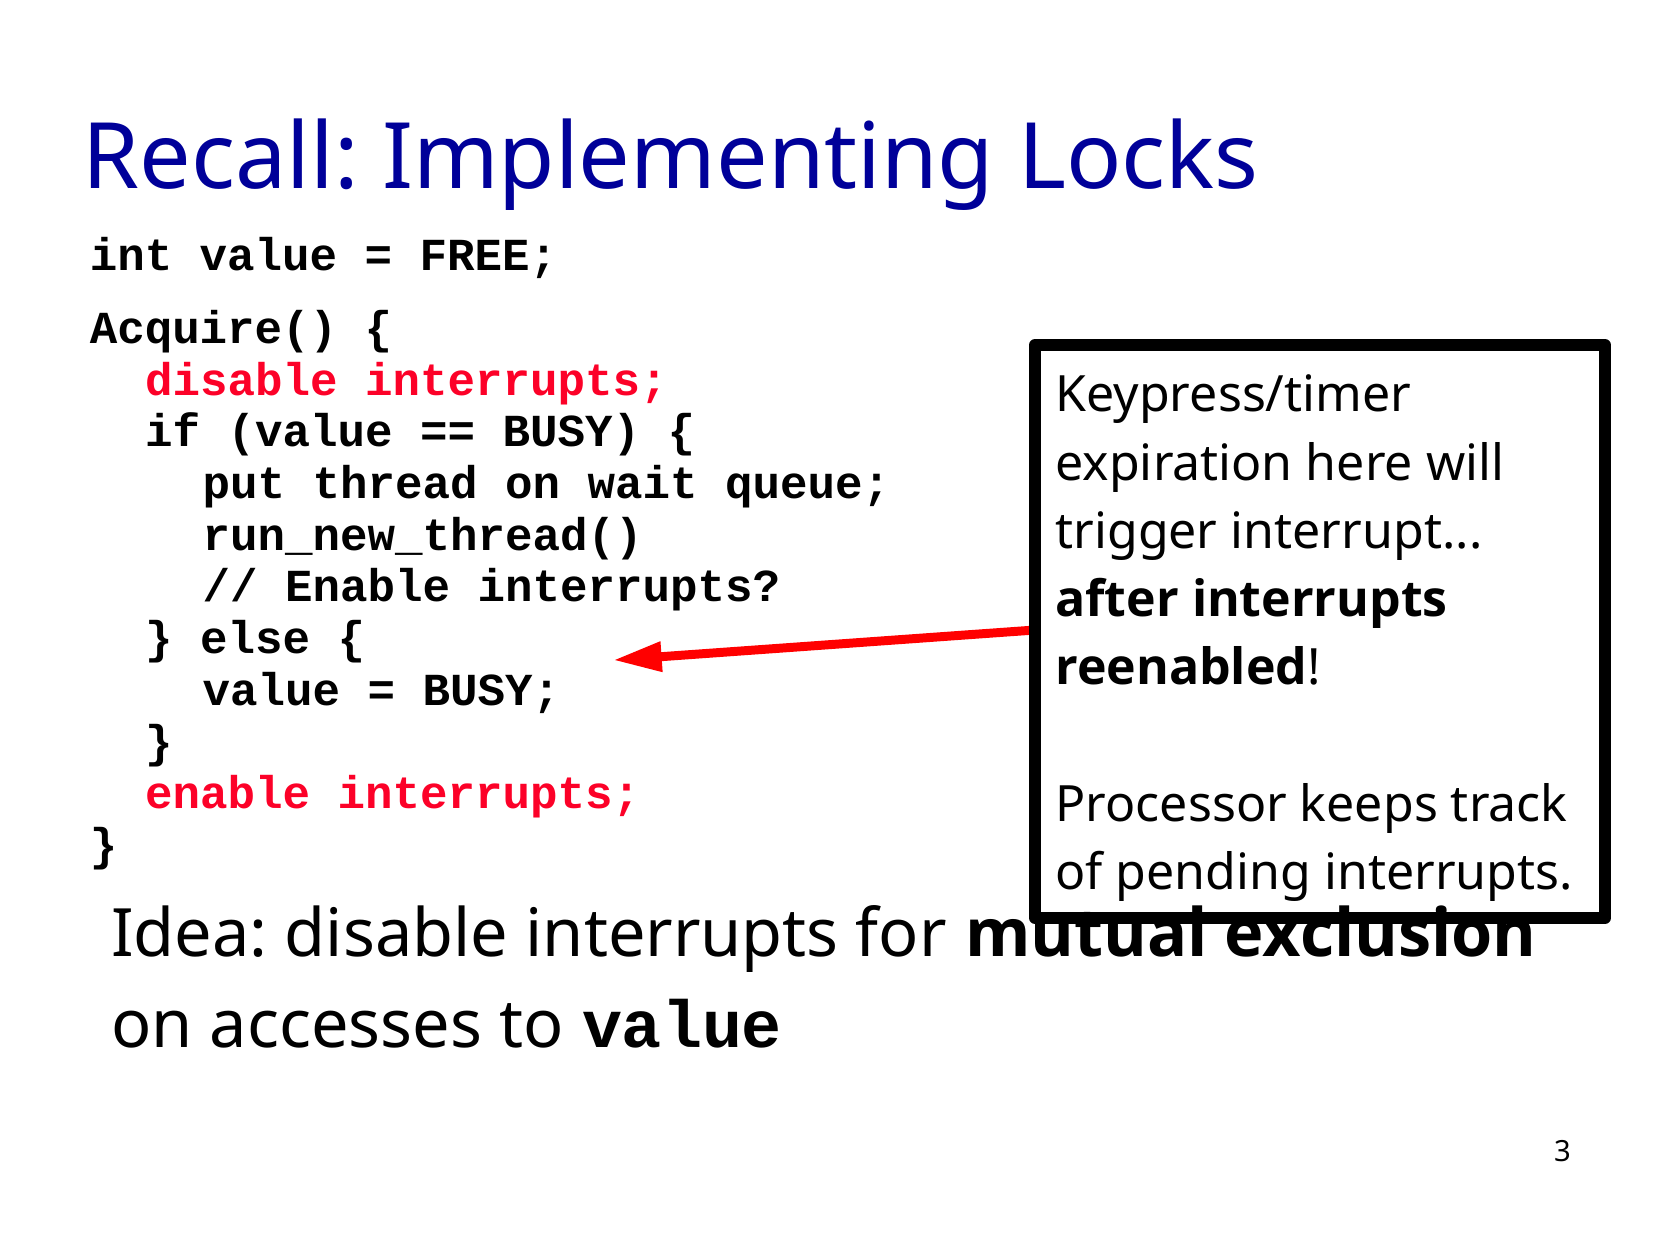

# Recall: Implementing Locks
int value = FREE;
Acquire() {
	disable interrupts;
	if (value == BUSY) {
		put thread on wait queue;
		run_new_thread()
		// Enable interrupts?
	} else {
		value = BUSY;
	}
	enable interrupts;
}
Keypress/timer expiration here will trigger interrupt... after interrupts reenabled!
Processor keeps track of pending interrupts.
Idea: disable interrupts for mutual exclusion on accesses to value
3